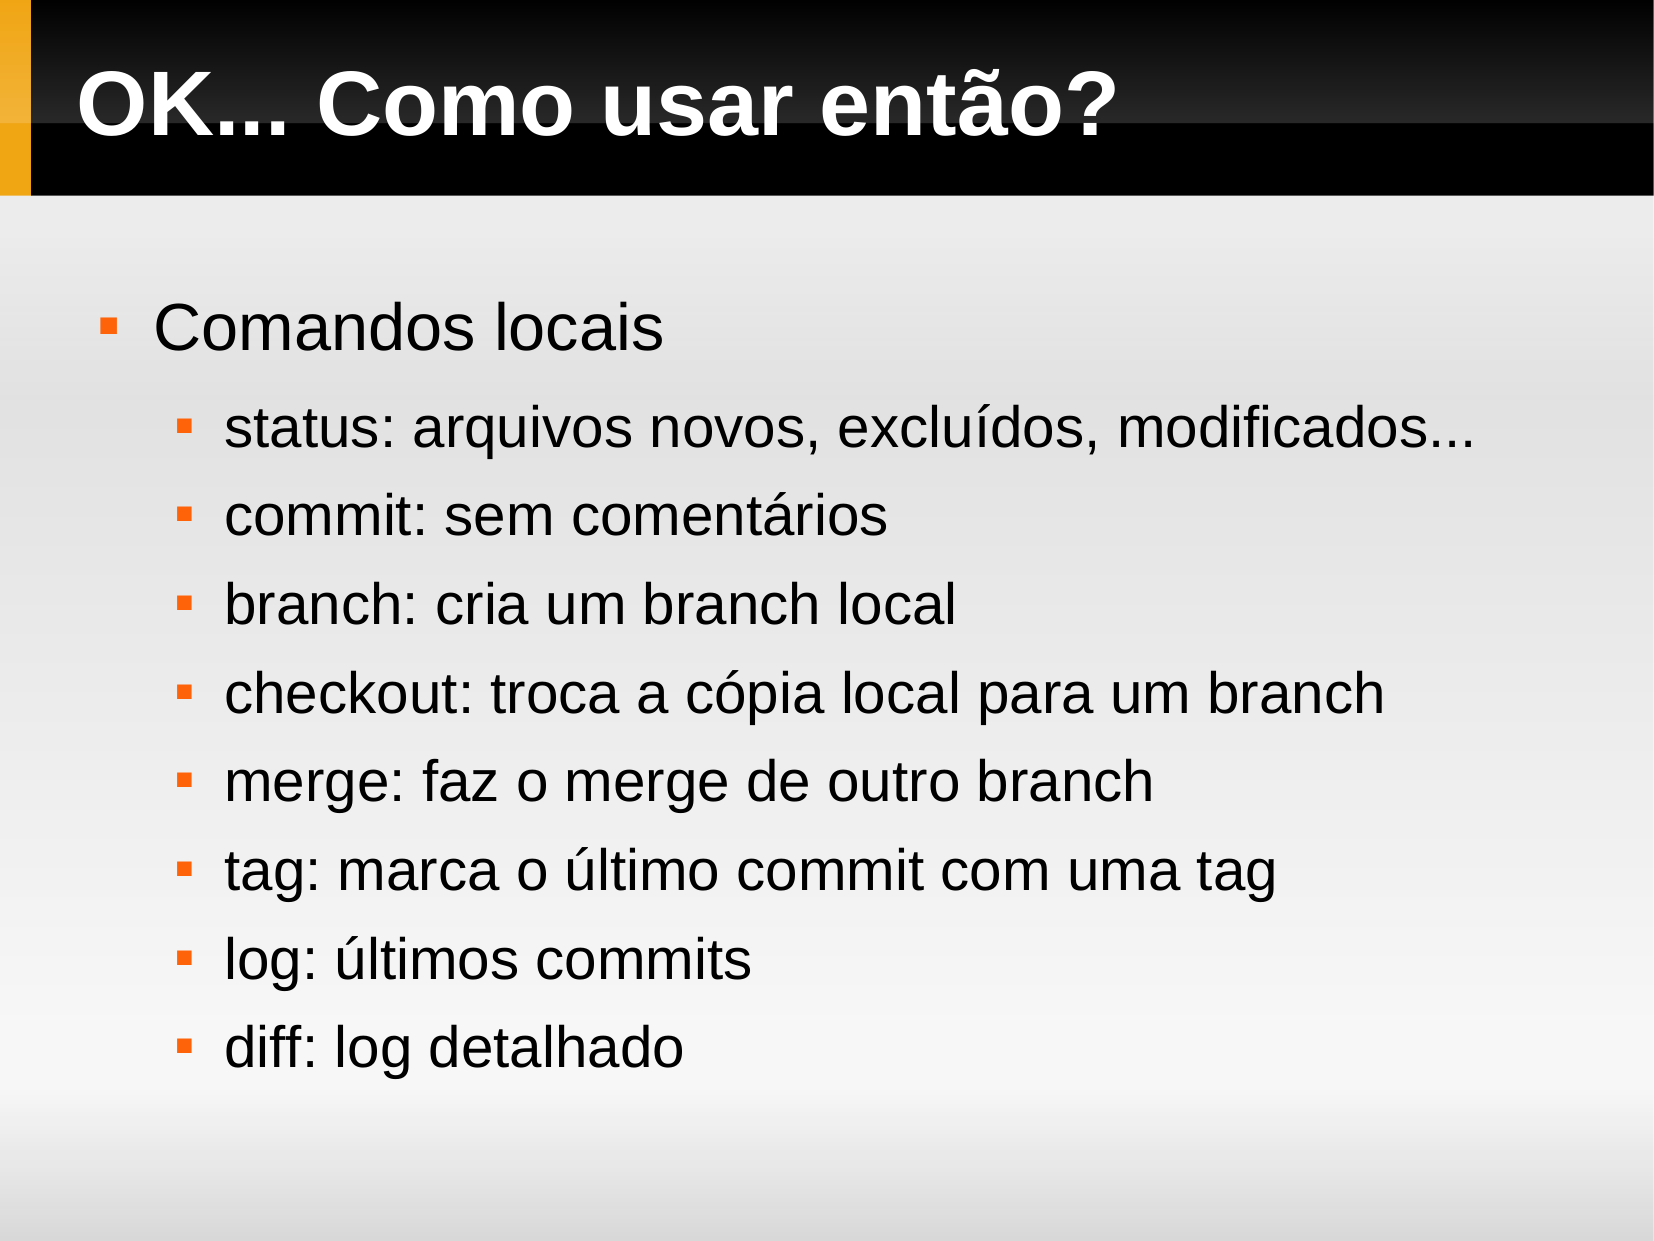

# OK... Como usar então?
Comandos locais
status: arquivos novos, excluídos, modificados...
commit: sem comentários
branch: cria um branch local
checkout: troca a cópia local para um branch
merge: faz o merge de outro branch
tag: marca o último commit com uma tag
log: últimos commits
diff: log detalhado